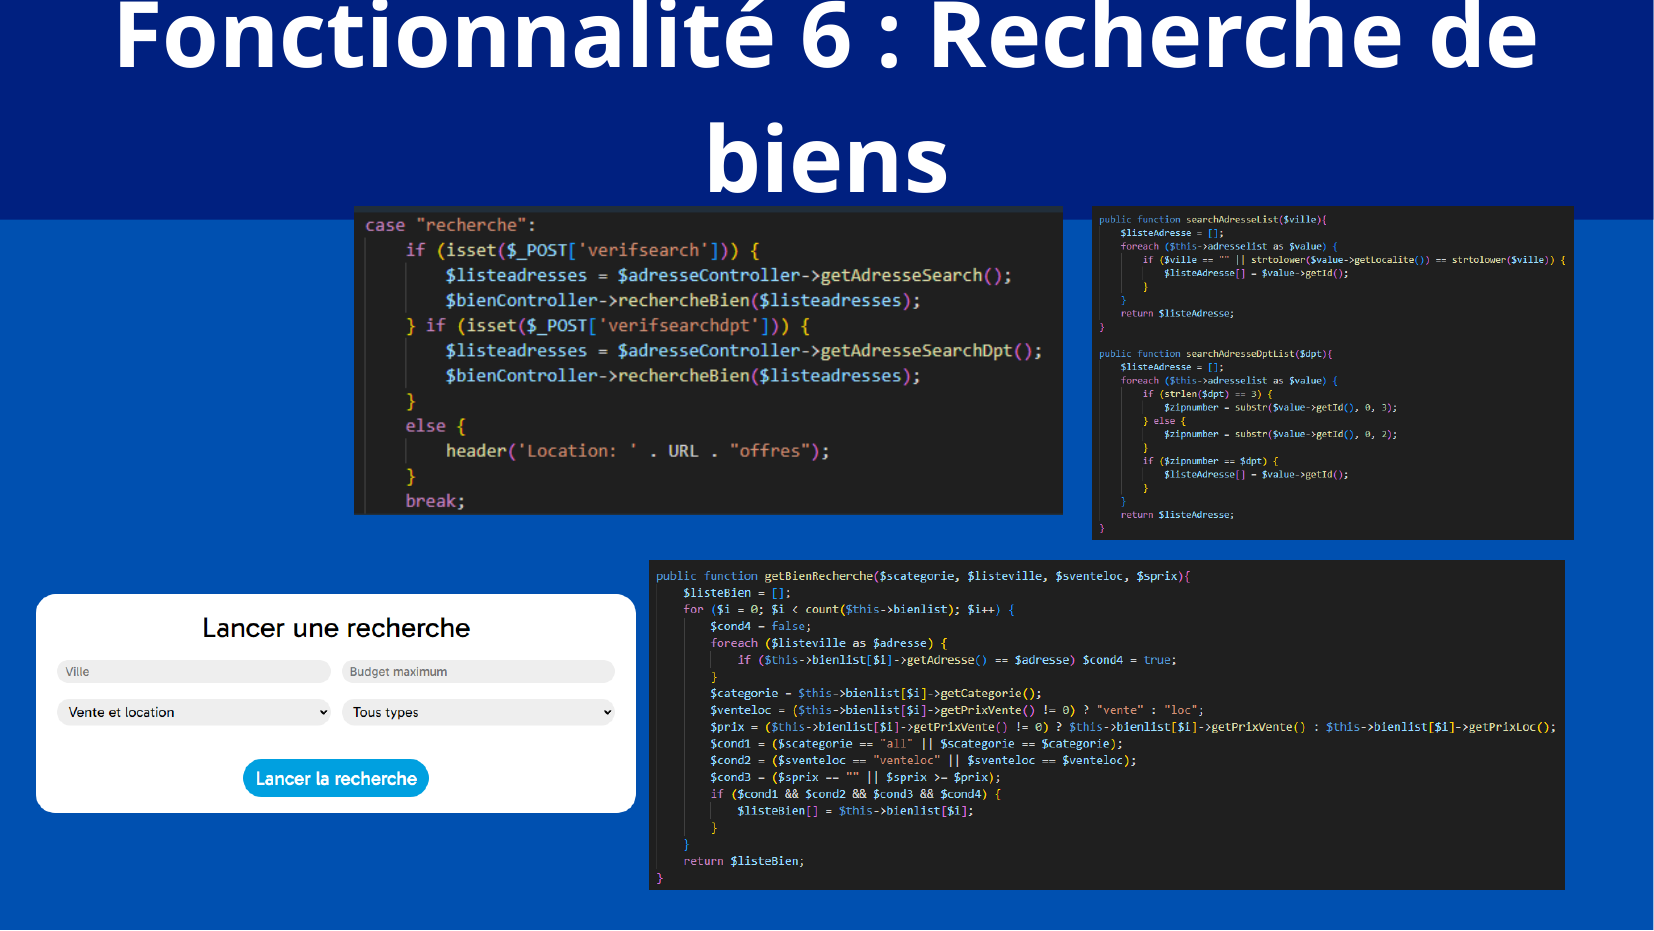

# Fonctionnalité 6 : Recherche de biens